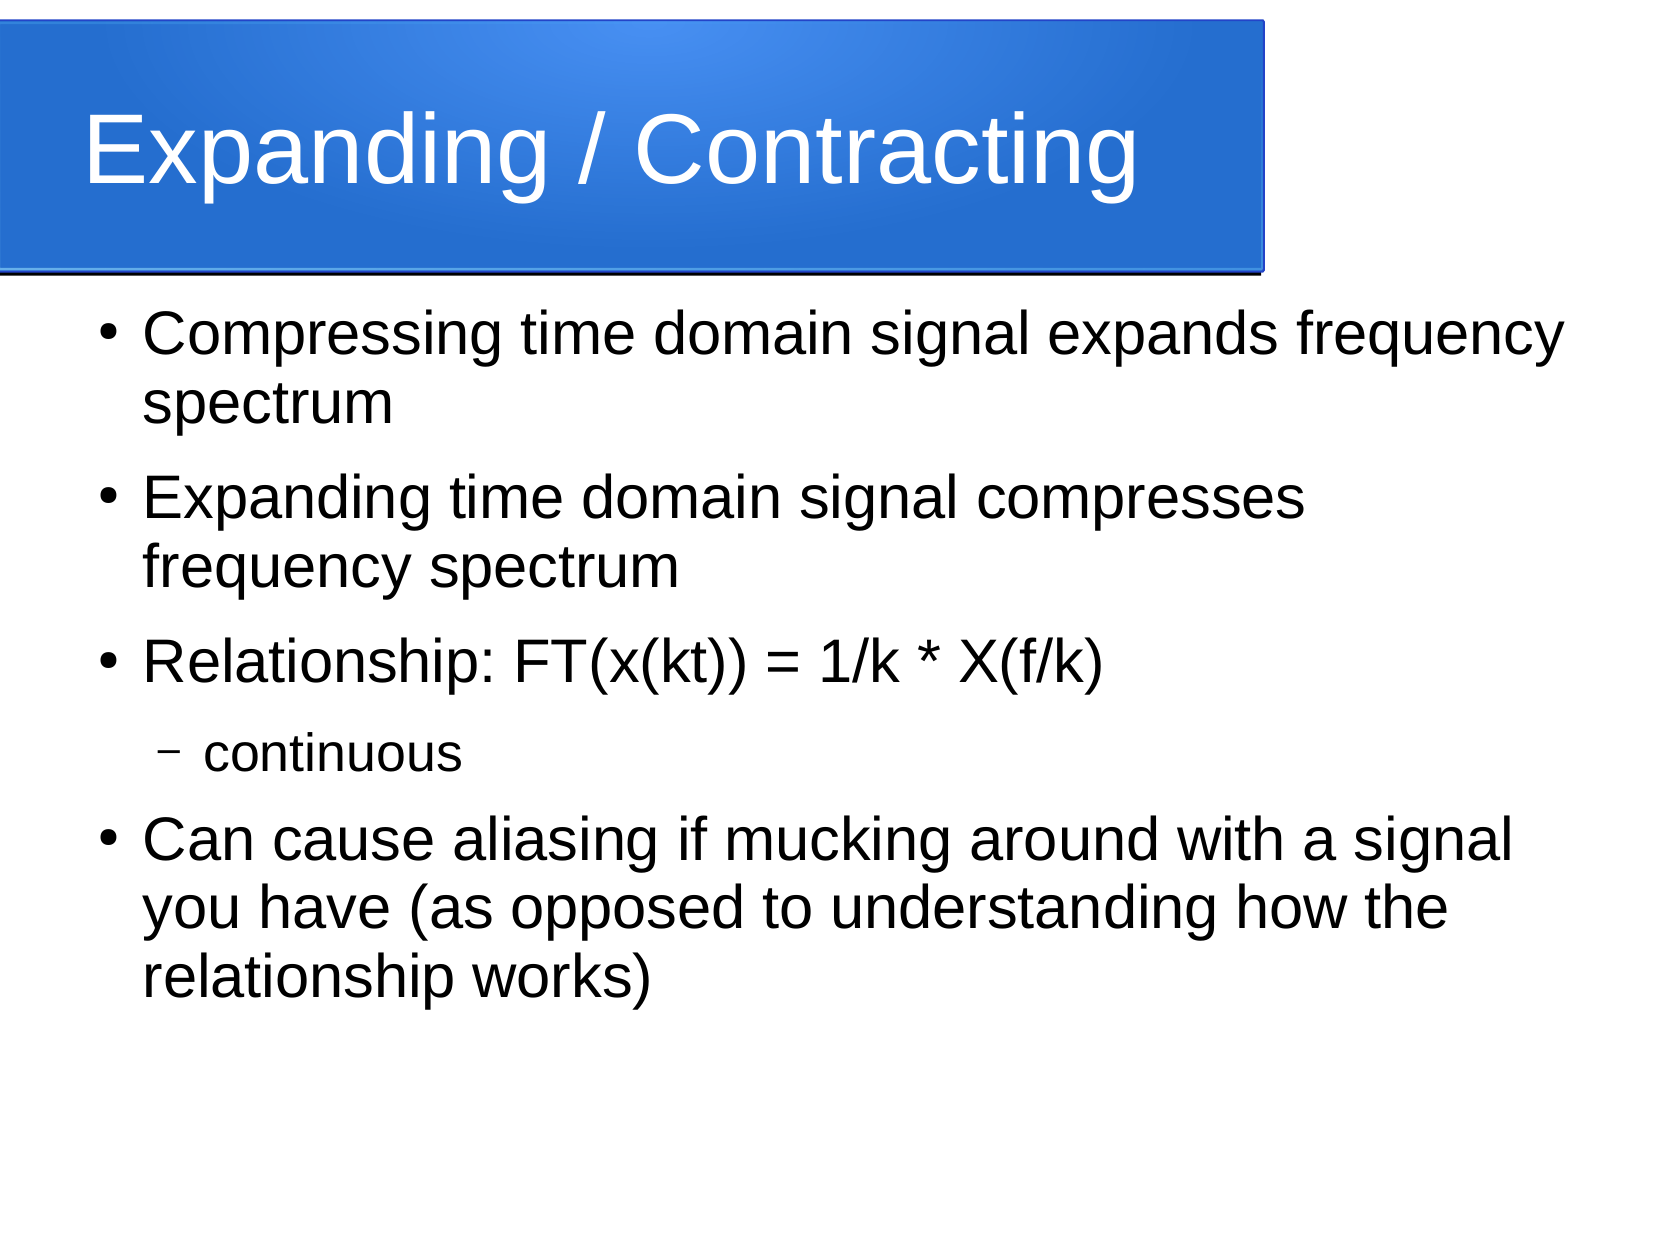

# Expanding / Contracting
Compressing time domain signal expands frequency spectrum
Expanding time domain signal compresses frequency spectrum
Relationship: FT(x(kt)) = 1/k * X(f/k)
continuous
Can cause aliasing if mucking around with a signal you have (as opposed to understanding how the relationship works)